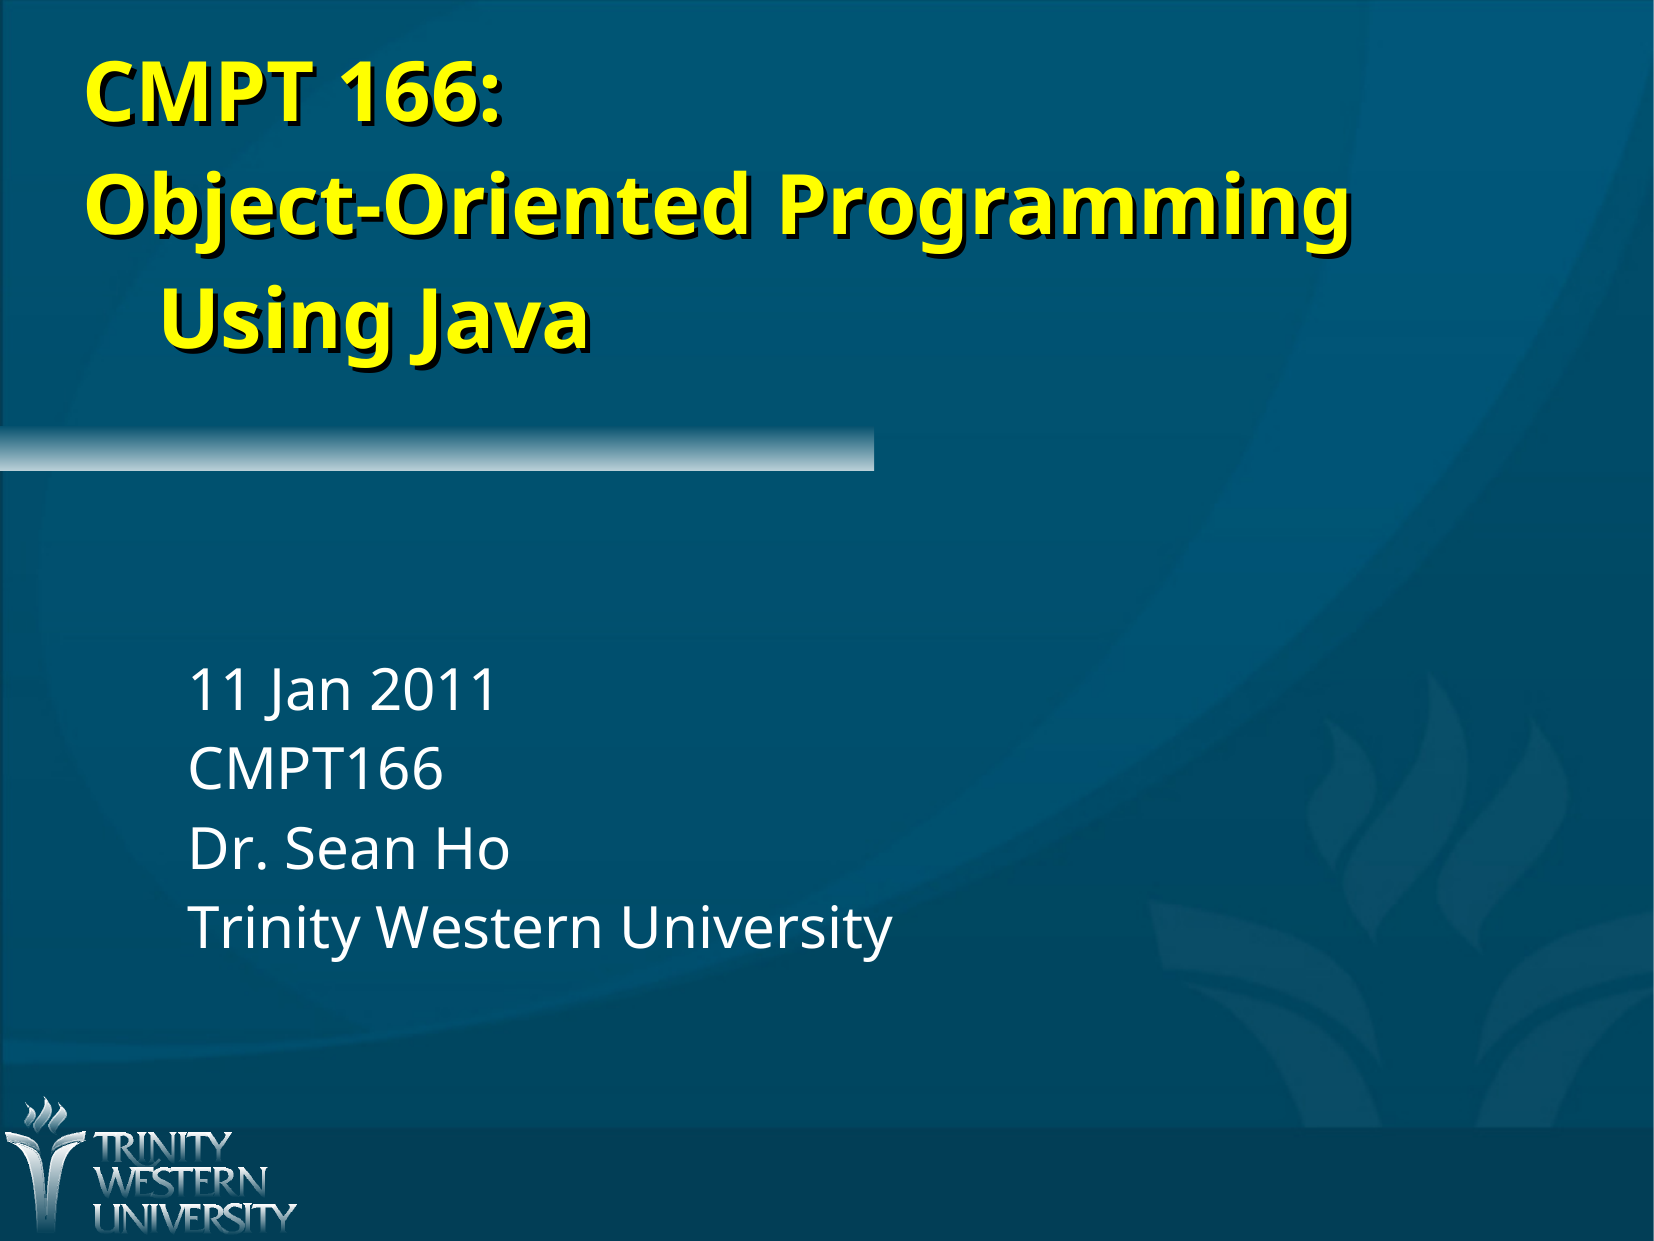

# CMPT 166: Object-Oriented Programming Using Java
11 Jan 2011
CMPT166
Dr. Sean Ho
Trinity Western University